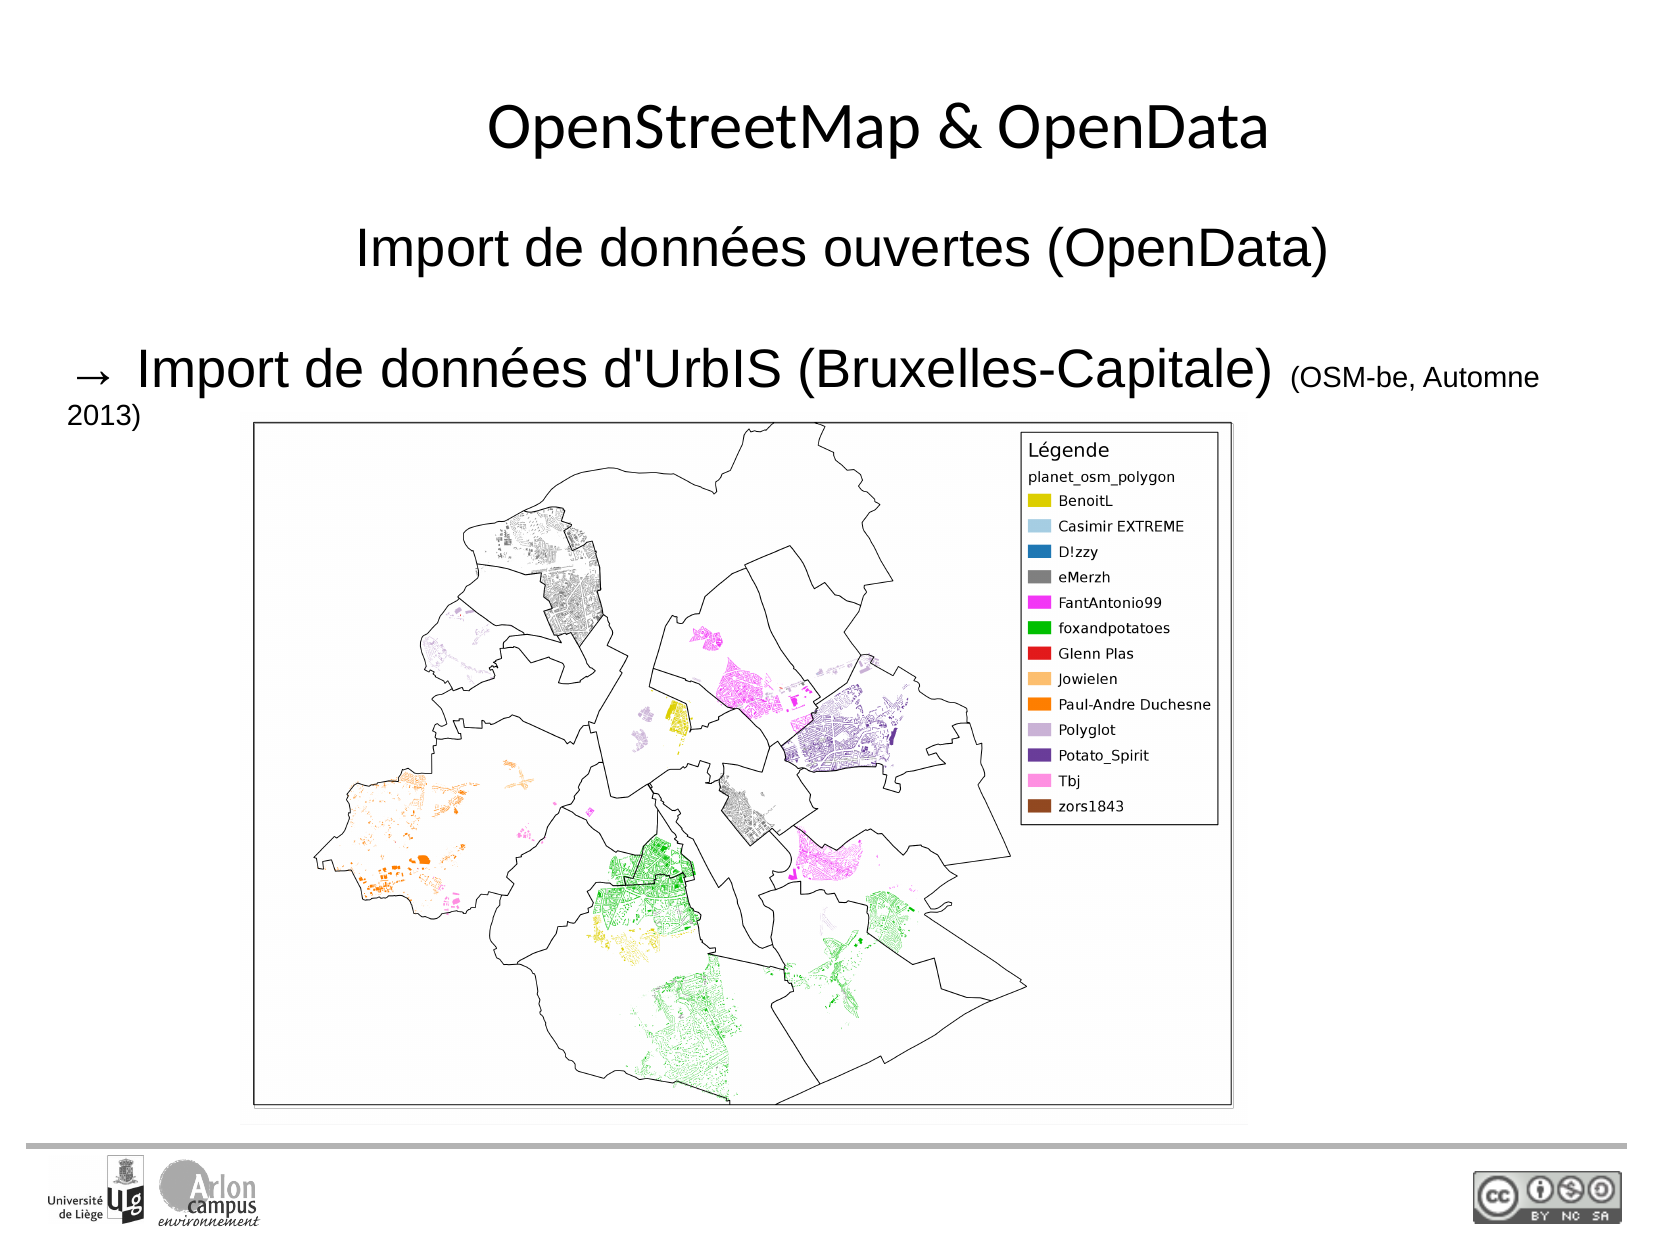

# OpenStreetMap & OpenData
Import de données ouvertes (OpenData)
→ Import de données d'UrbIS (Bruxelles-Capitale) (OSM-be, Automne 2013)